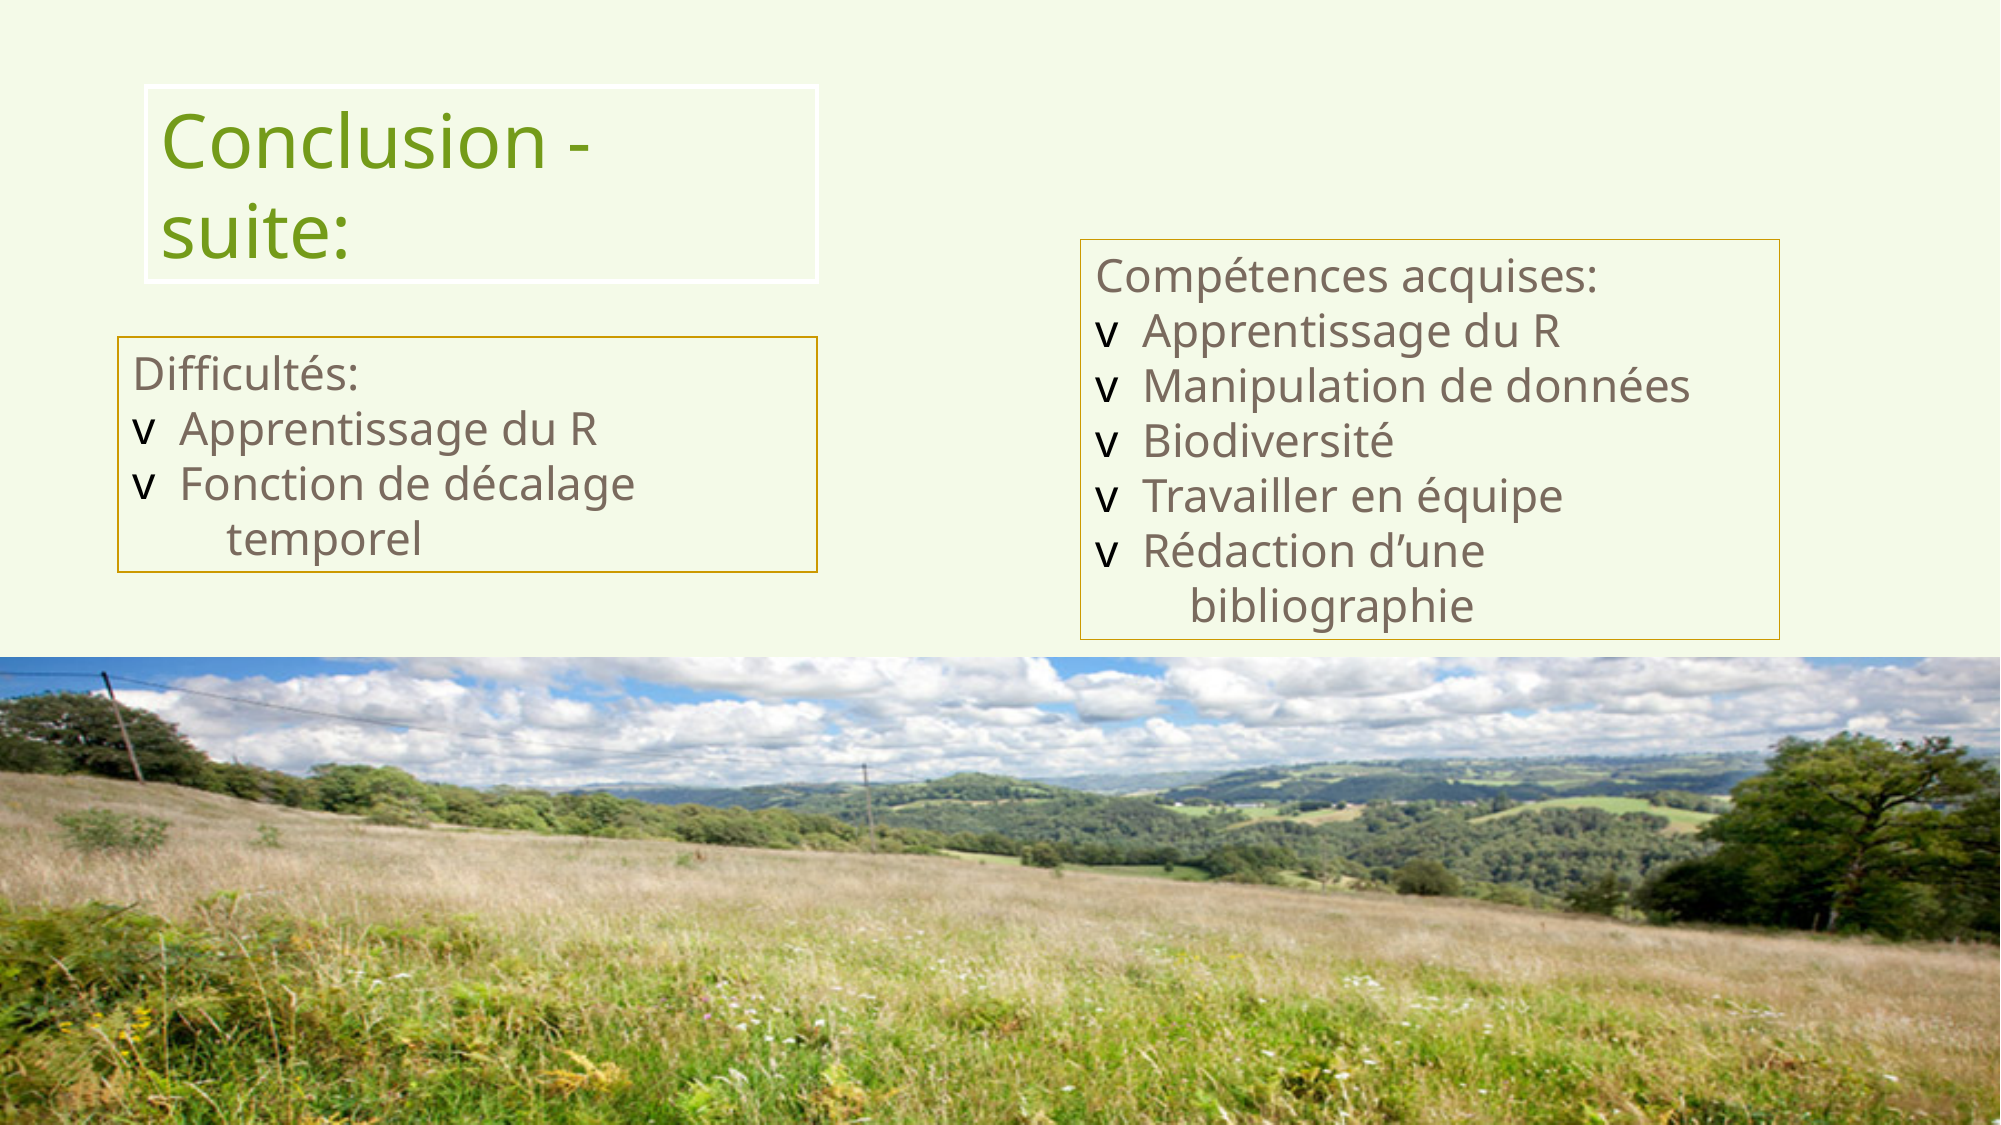

Conclusion - suite:
Compétences acquises:
Apprentissage du R
Manipulation de données
Biodiversité
Travailler en équipe
Rédaction d’une bibliographie
Difficultés:
Apprentissage du R
Fonction de décalage temporel